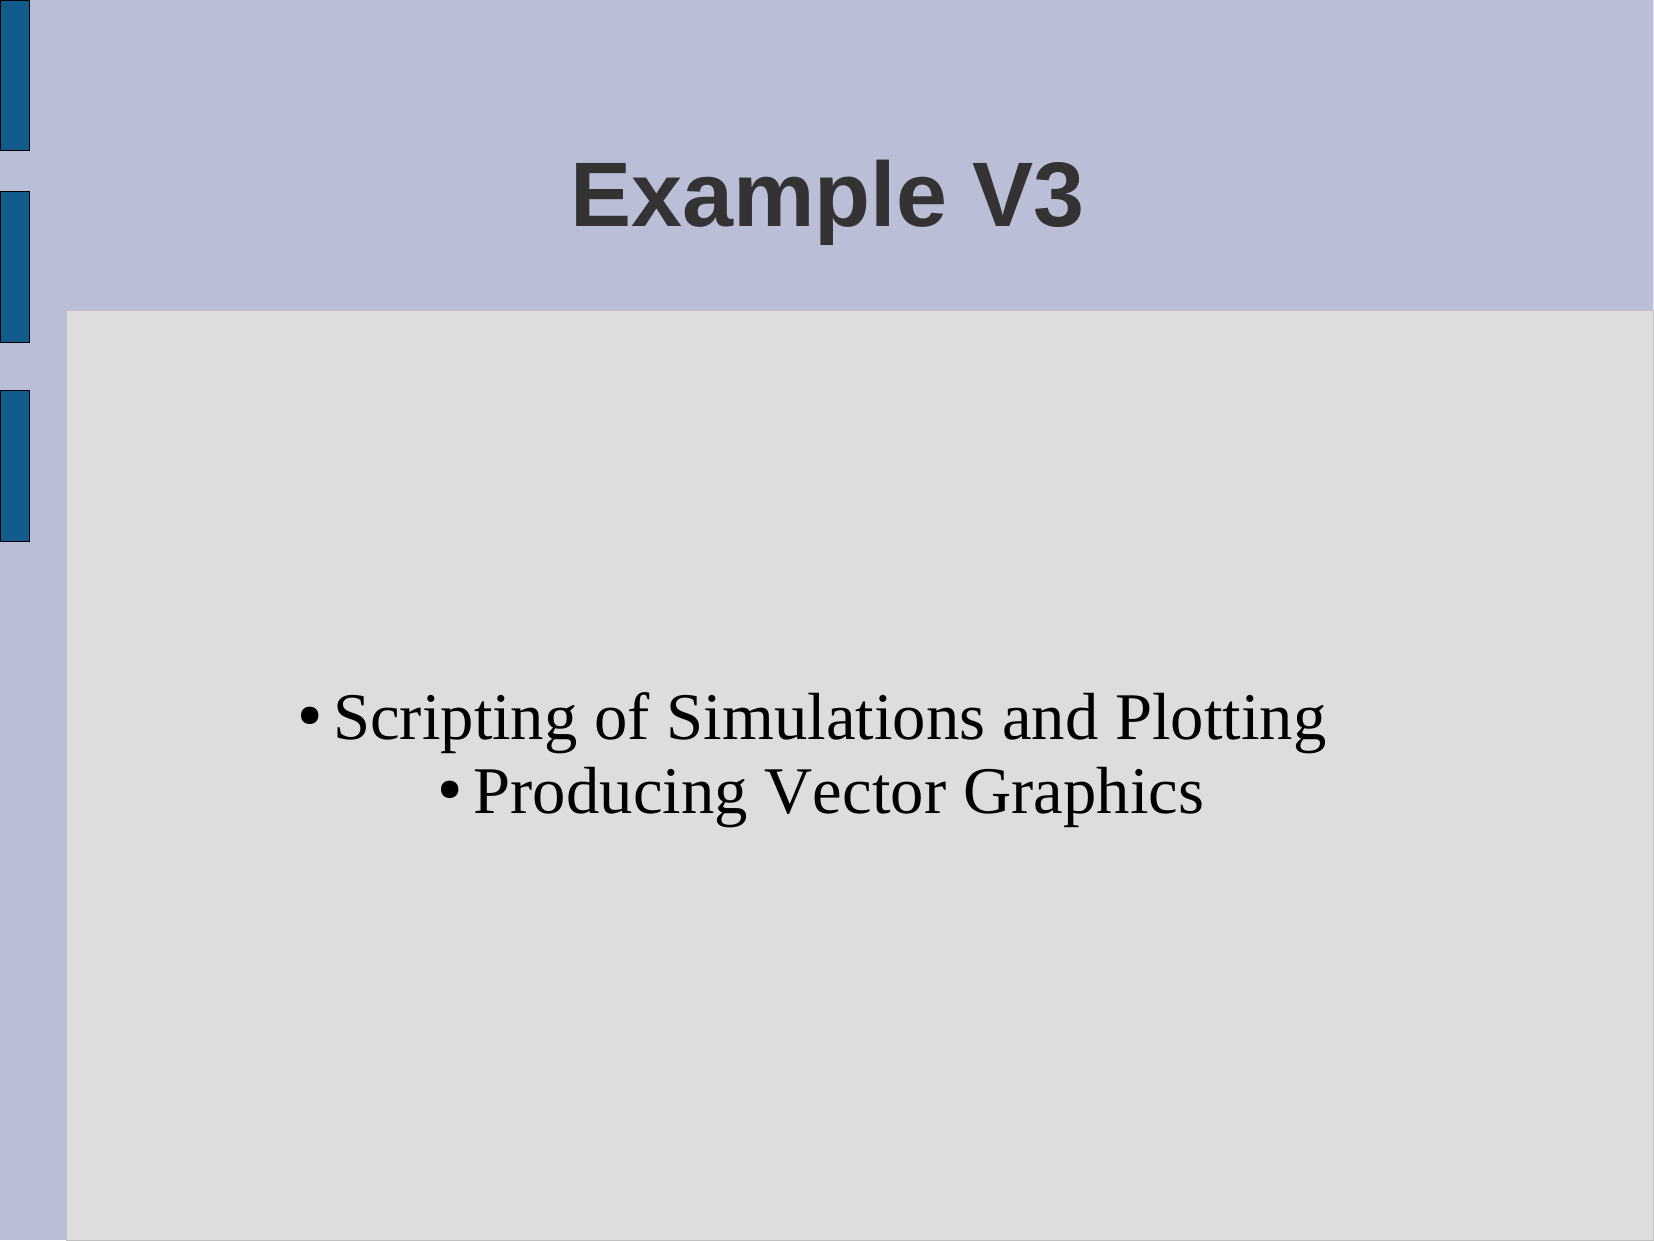

# Example V3
Scripting of Simulations and Plotting
Producing Vector Graphics